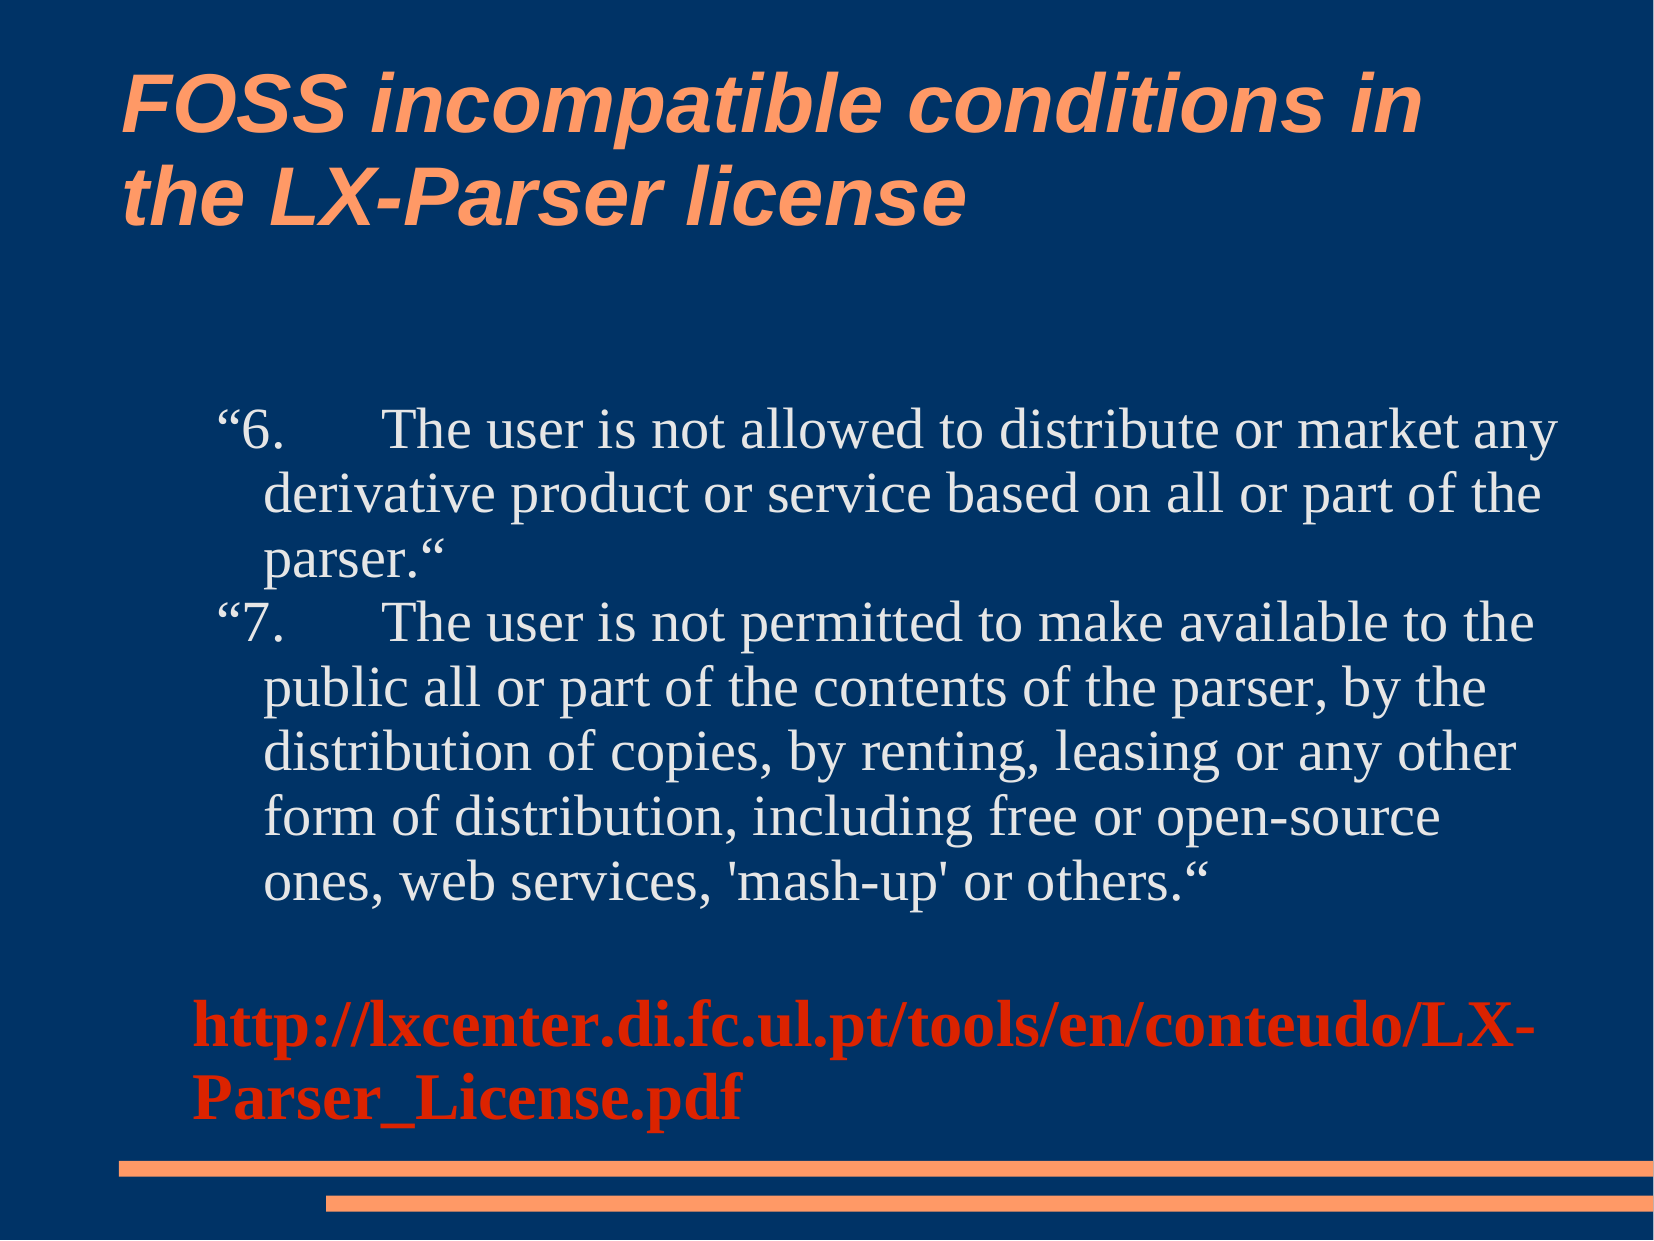

# FOSS incompatible conditions in the LX-Parser license
“6.	The user is not allowed to distribute or market any derivative product or service based on all or part of the parser.“
“7.	The user is not permitted to make available to the public all or part of the contents of the parser, by the distribution of copies, by renting, leasing or any other form of distribution, including free or open-source ones, web services, 'mash-up' or others.“
http://lxcenter.di.fc.ul.pt/tools/en/conteudo/LX-Parser_License.pdf